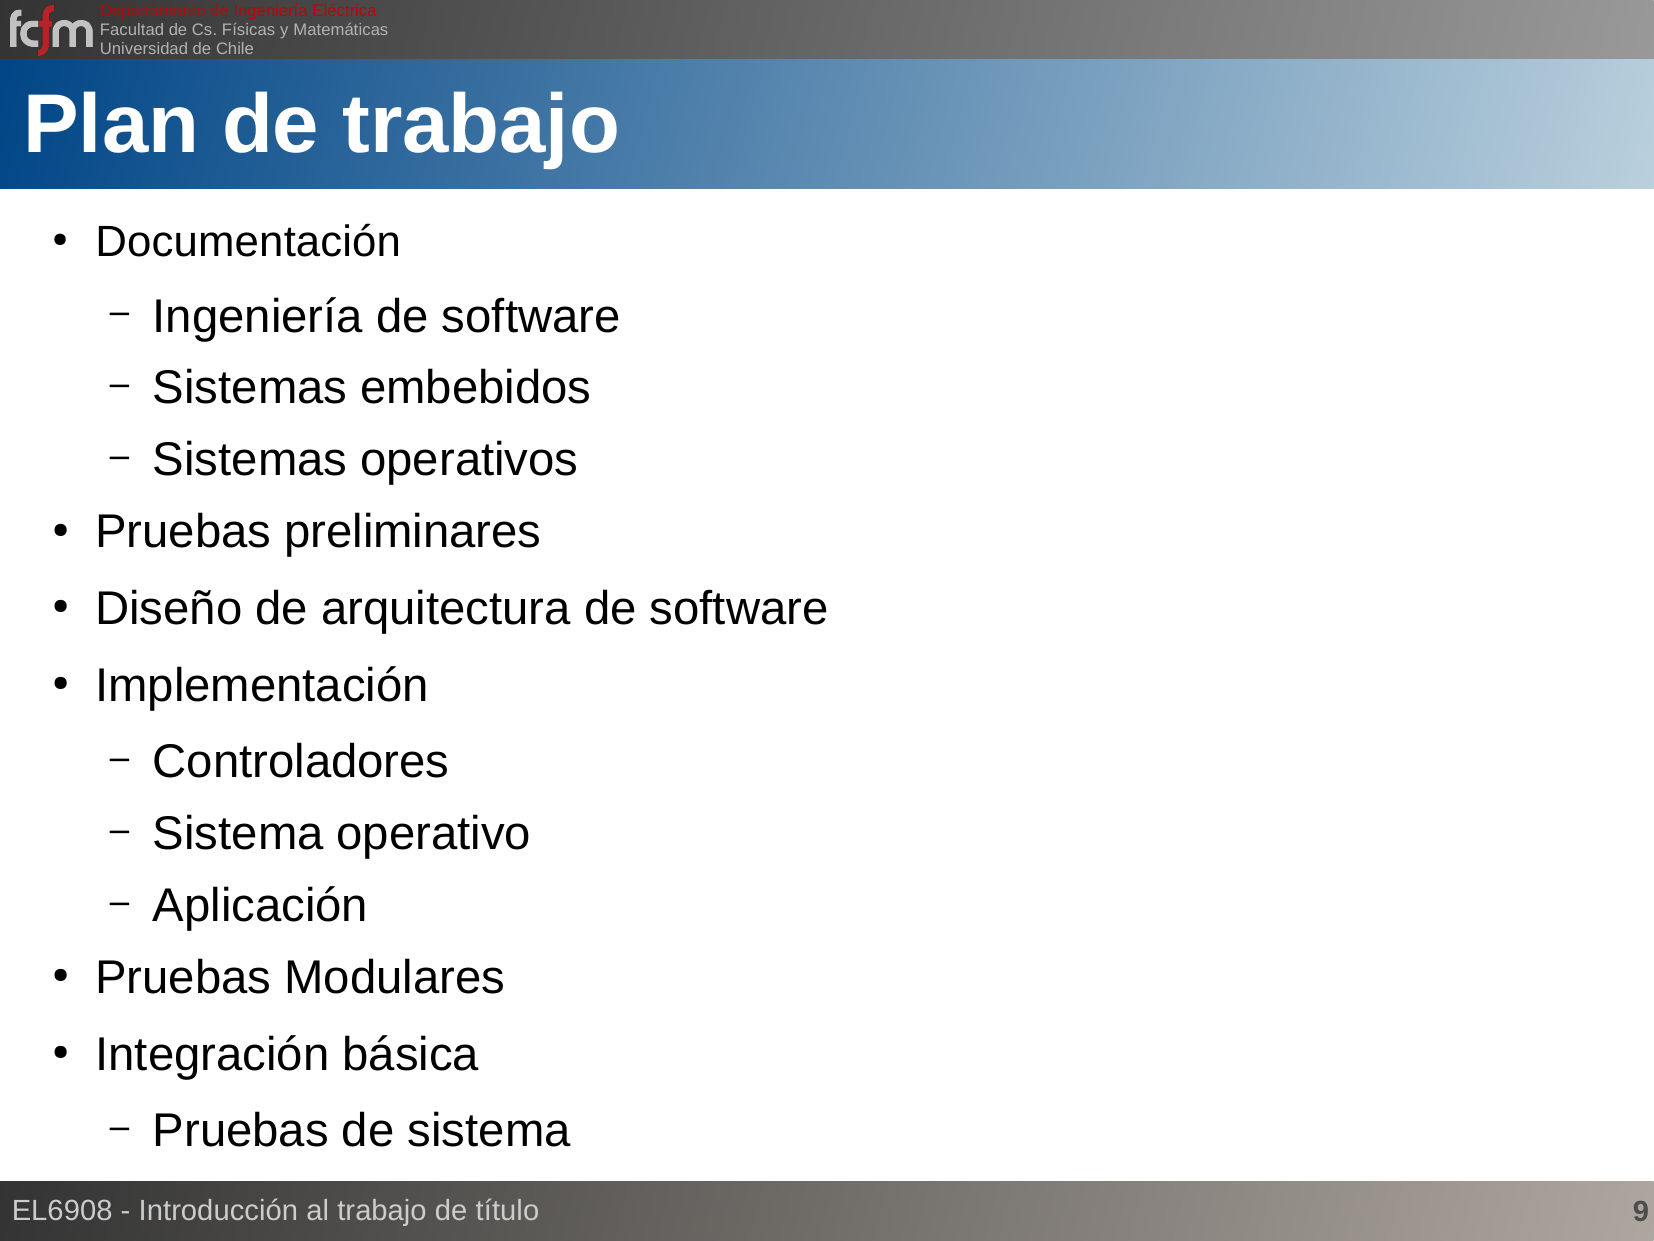

# Plan de trabajo
Documentación
Ingeniería de software
Sistemas embebidos
Sistemas operativos
Pruebas preliminares
Diseño de arquitectura de software
Implementación
Controladores
Sistema operativo
Aplicación
Pruebas Modulares
Integración básica
Pruebas de sistema
EL6908 - Introducción al trabajo de título
9